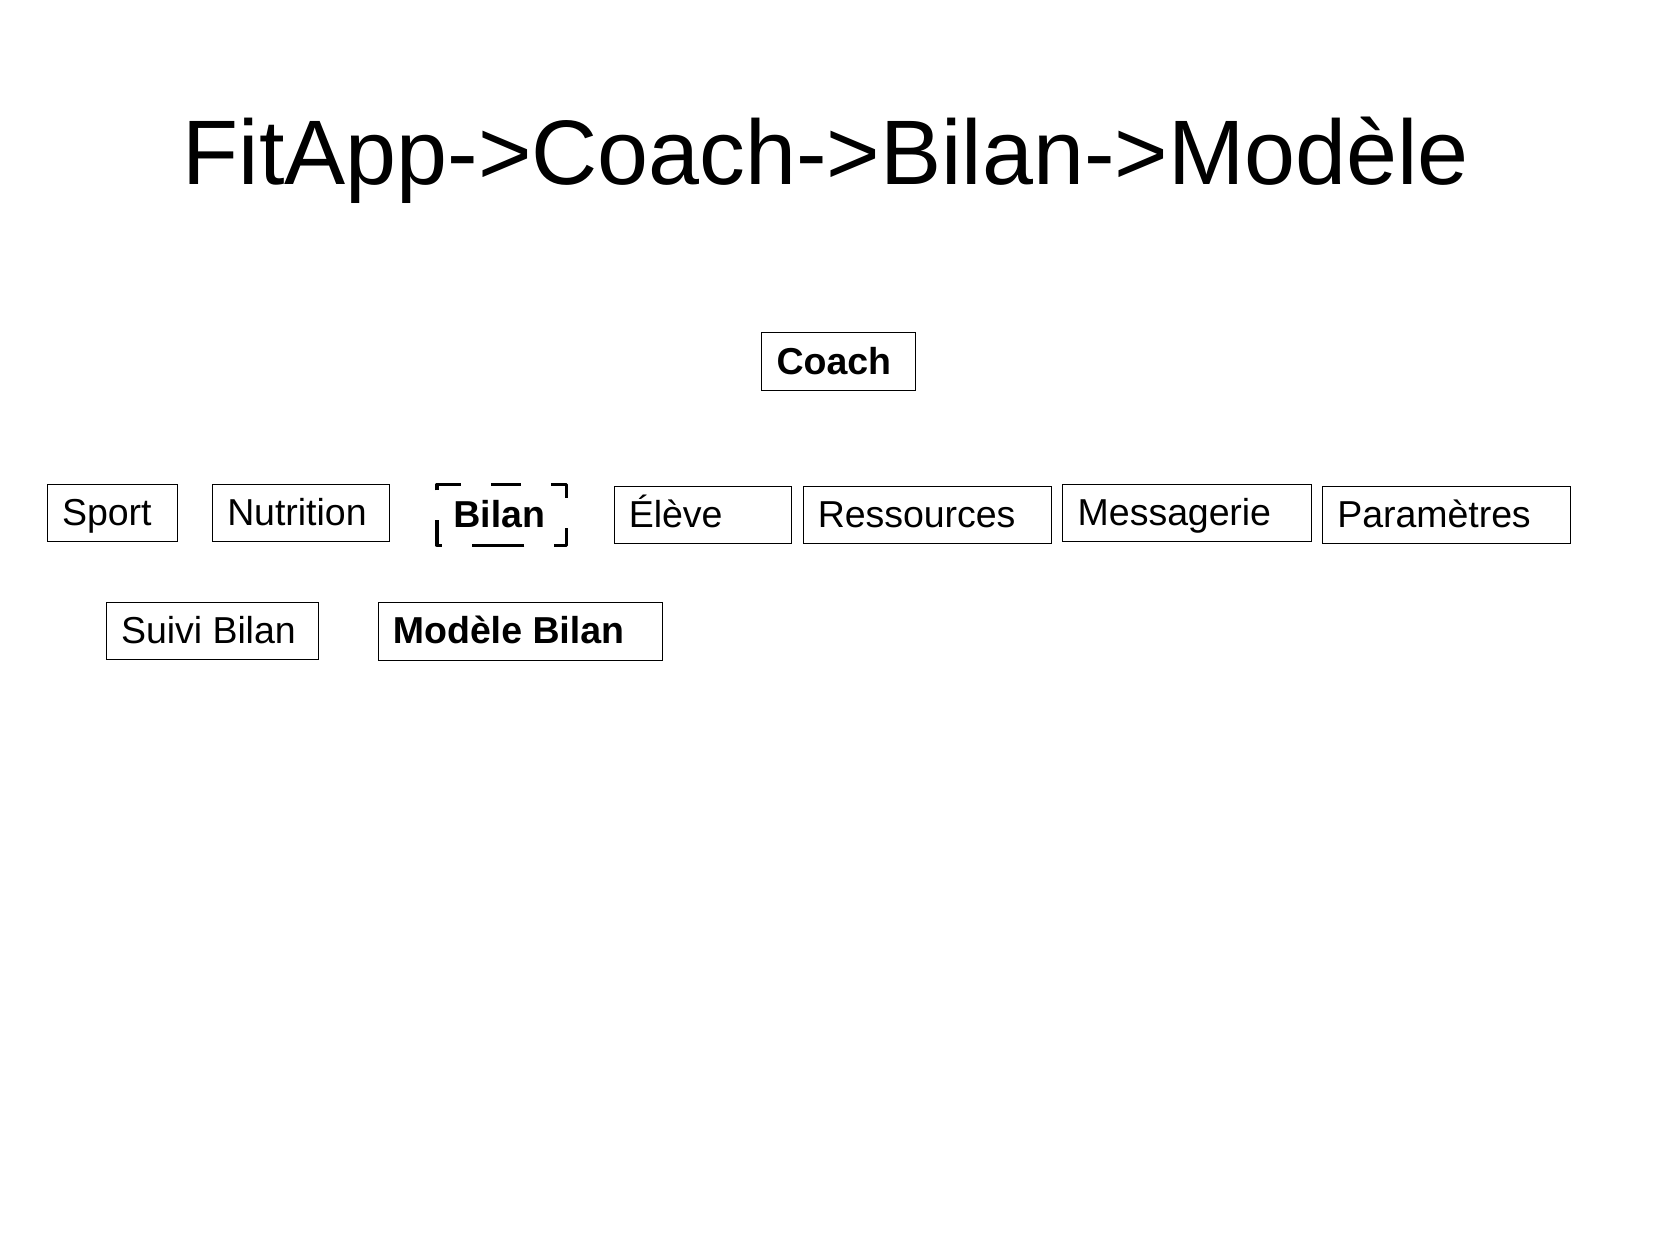

# FitApp->Coach->Bilan->Modèle
Coach
Sport
Nutrition
Bilan
Messagerie
Élève
Ressources
Paramètres
Suivi Bilan
Modèle Bilan